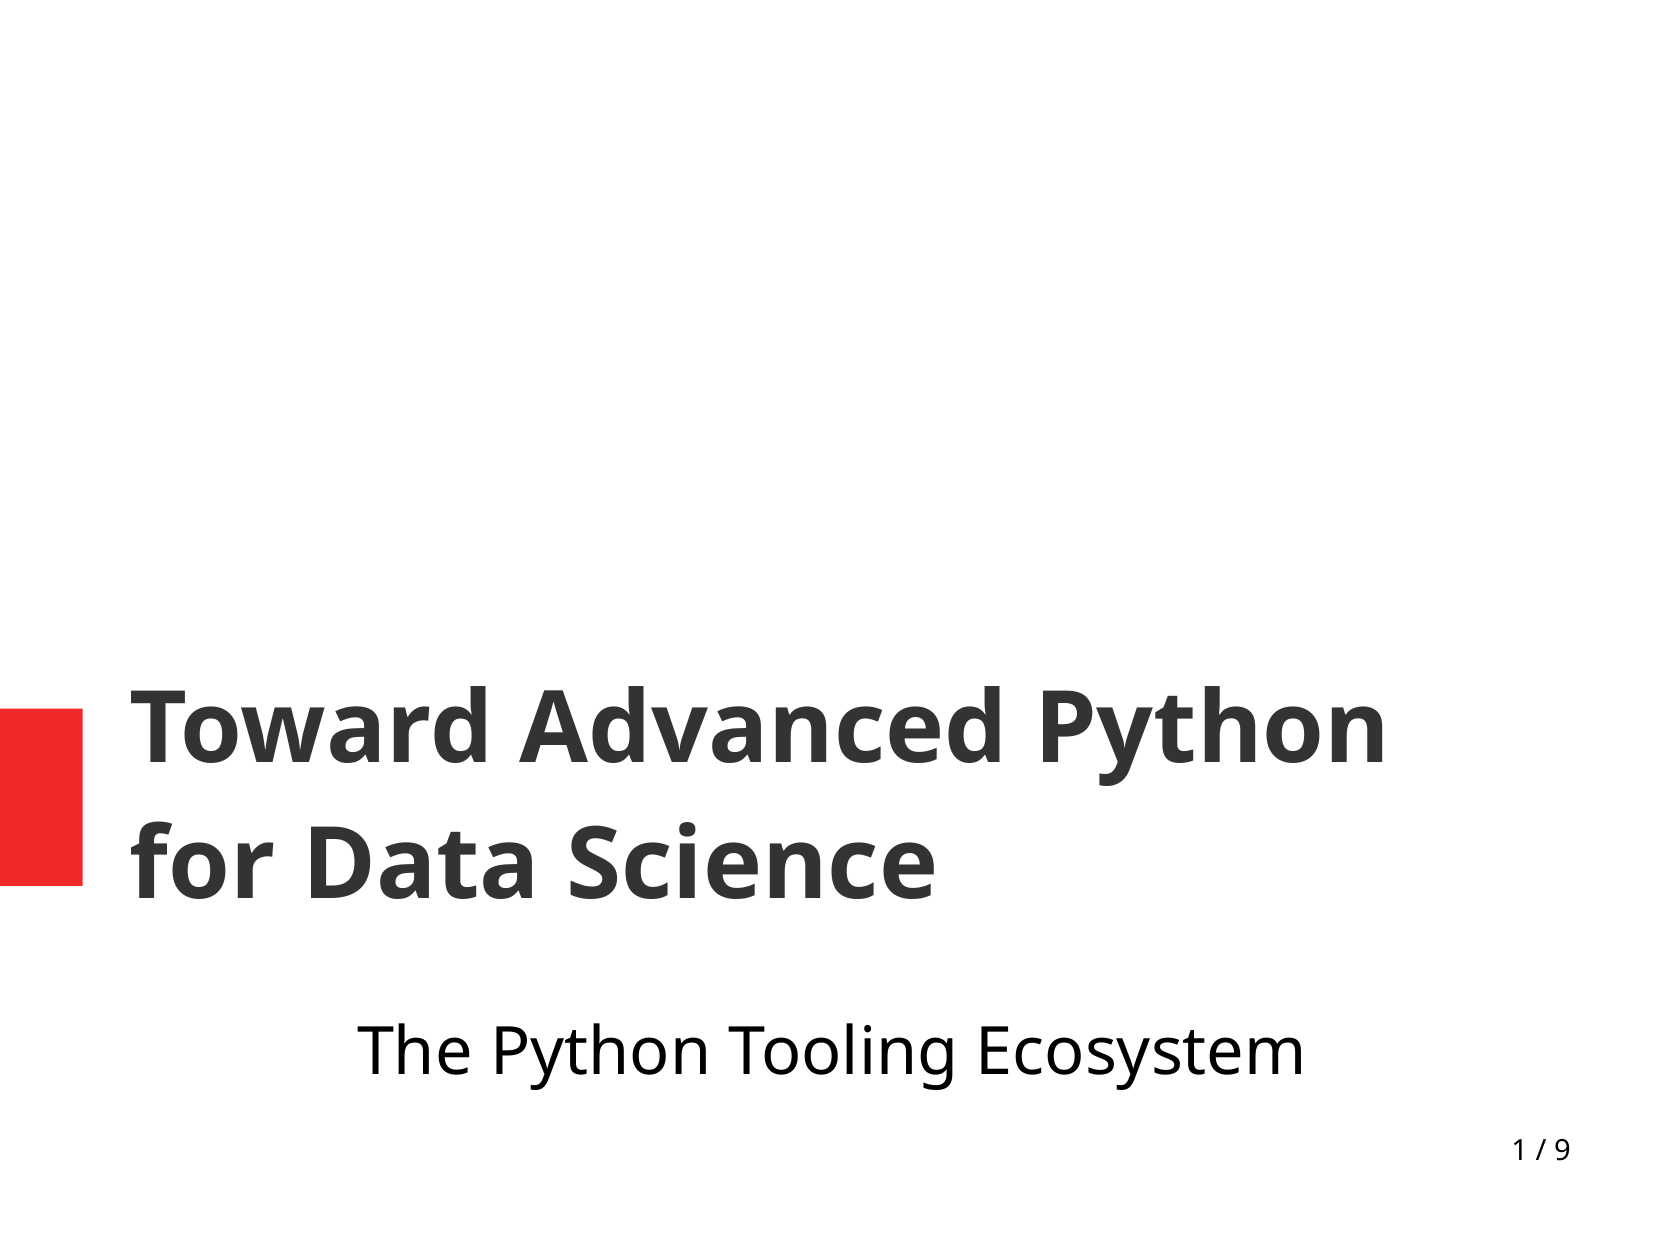

# Toward Advanced Python for Data Science
The Python Tooling Ecosystem
1